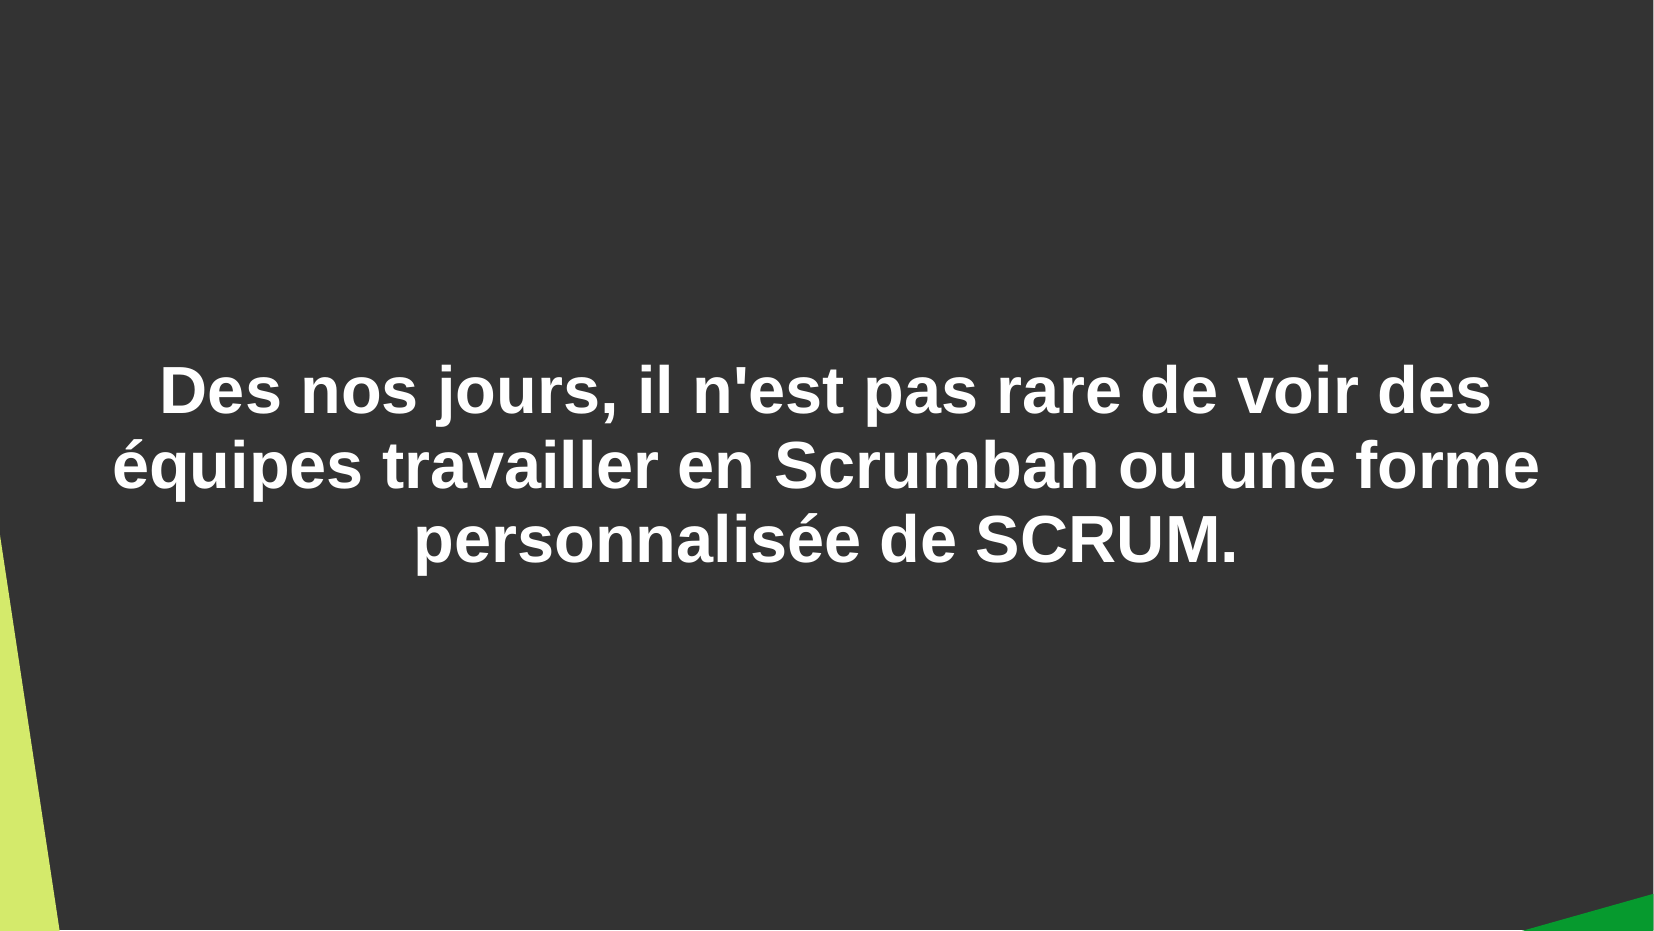

# Des nos jours, il n'est pas rare de voir des équipes travailler en Scrumban ou une forme personnalisée de SCRUM.